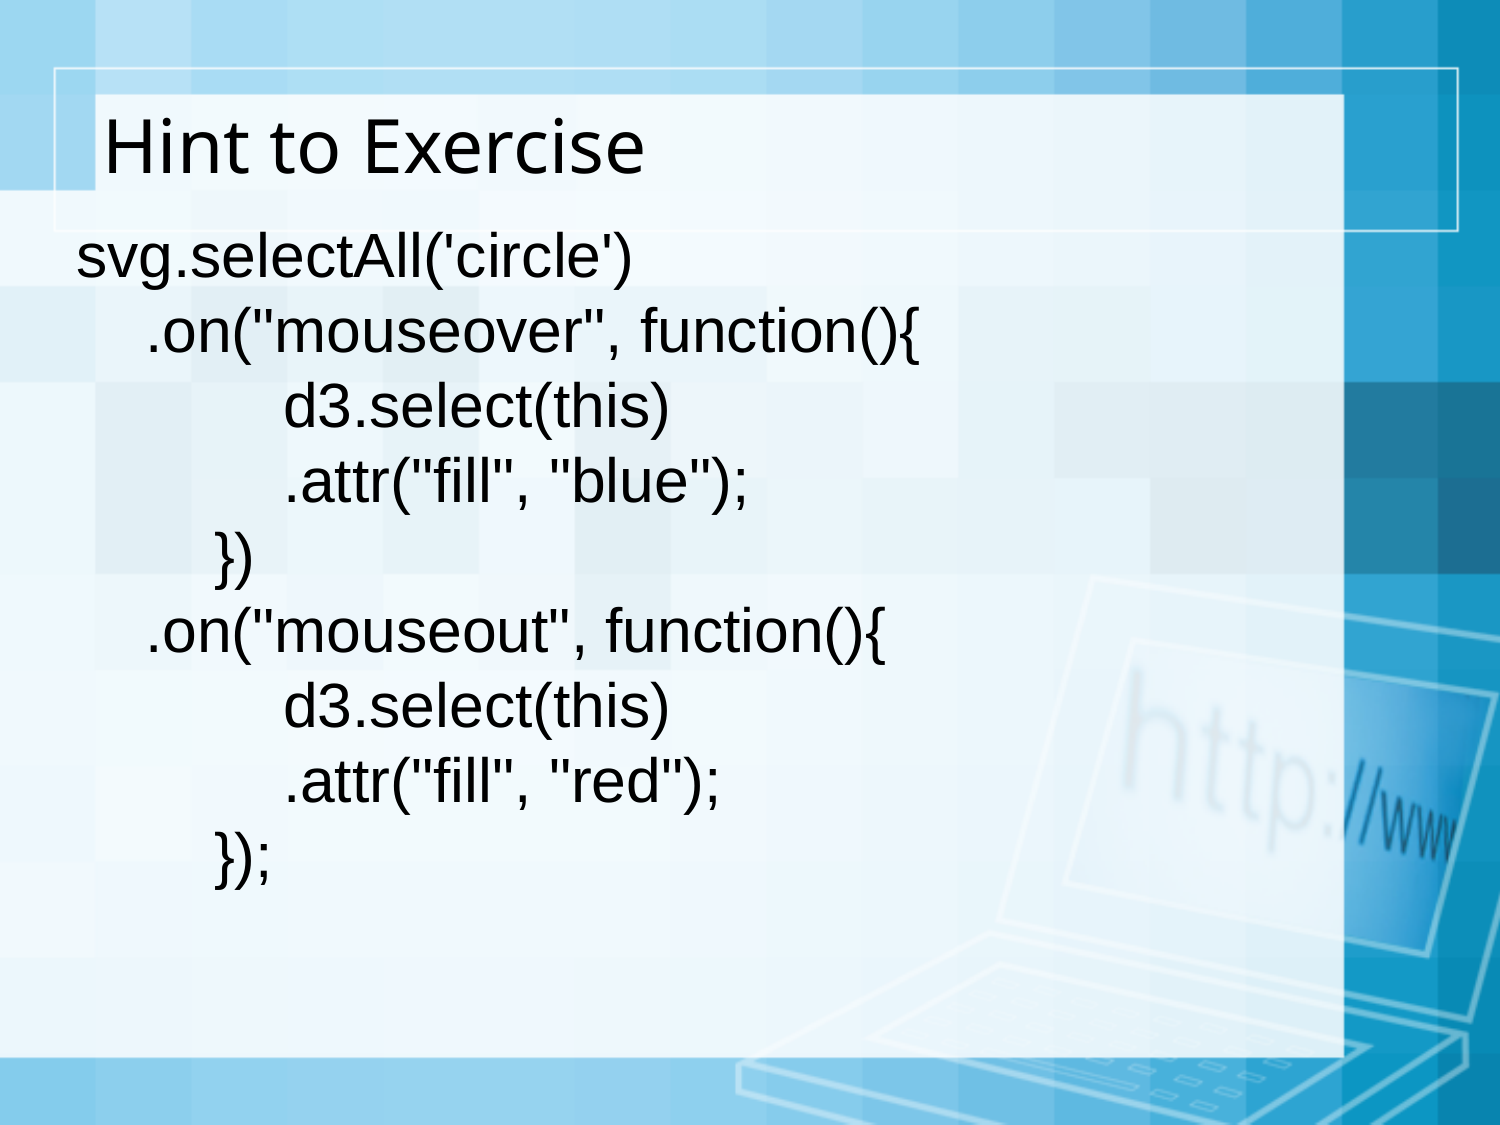

# Hint to Exercise
svg.selectAll('circle')
 .on("mouseover", function(){
 d3.select(this)
 .attr("fill", "blue");
 })
 .on("mouseout", function(){
 d3.select(this)
 .attr("fill", "red");
 });